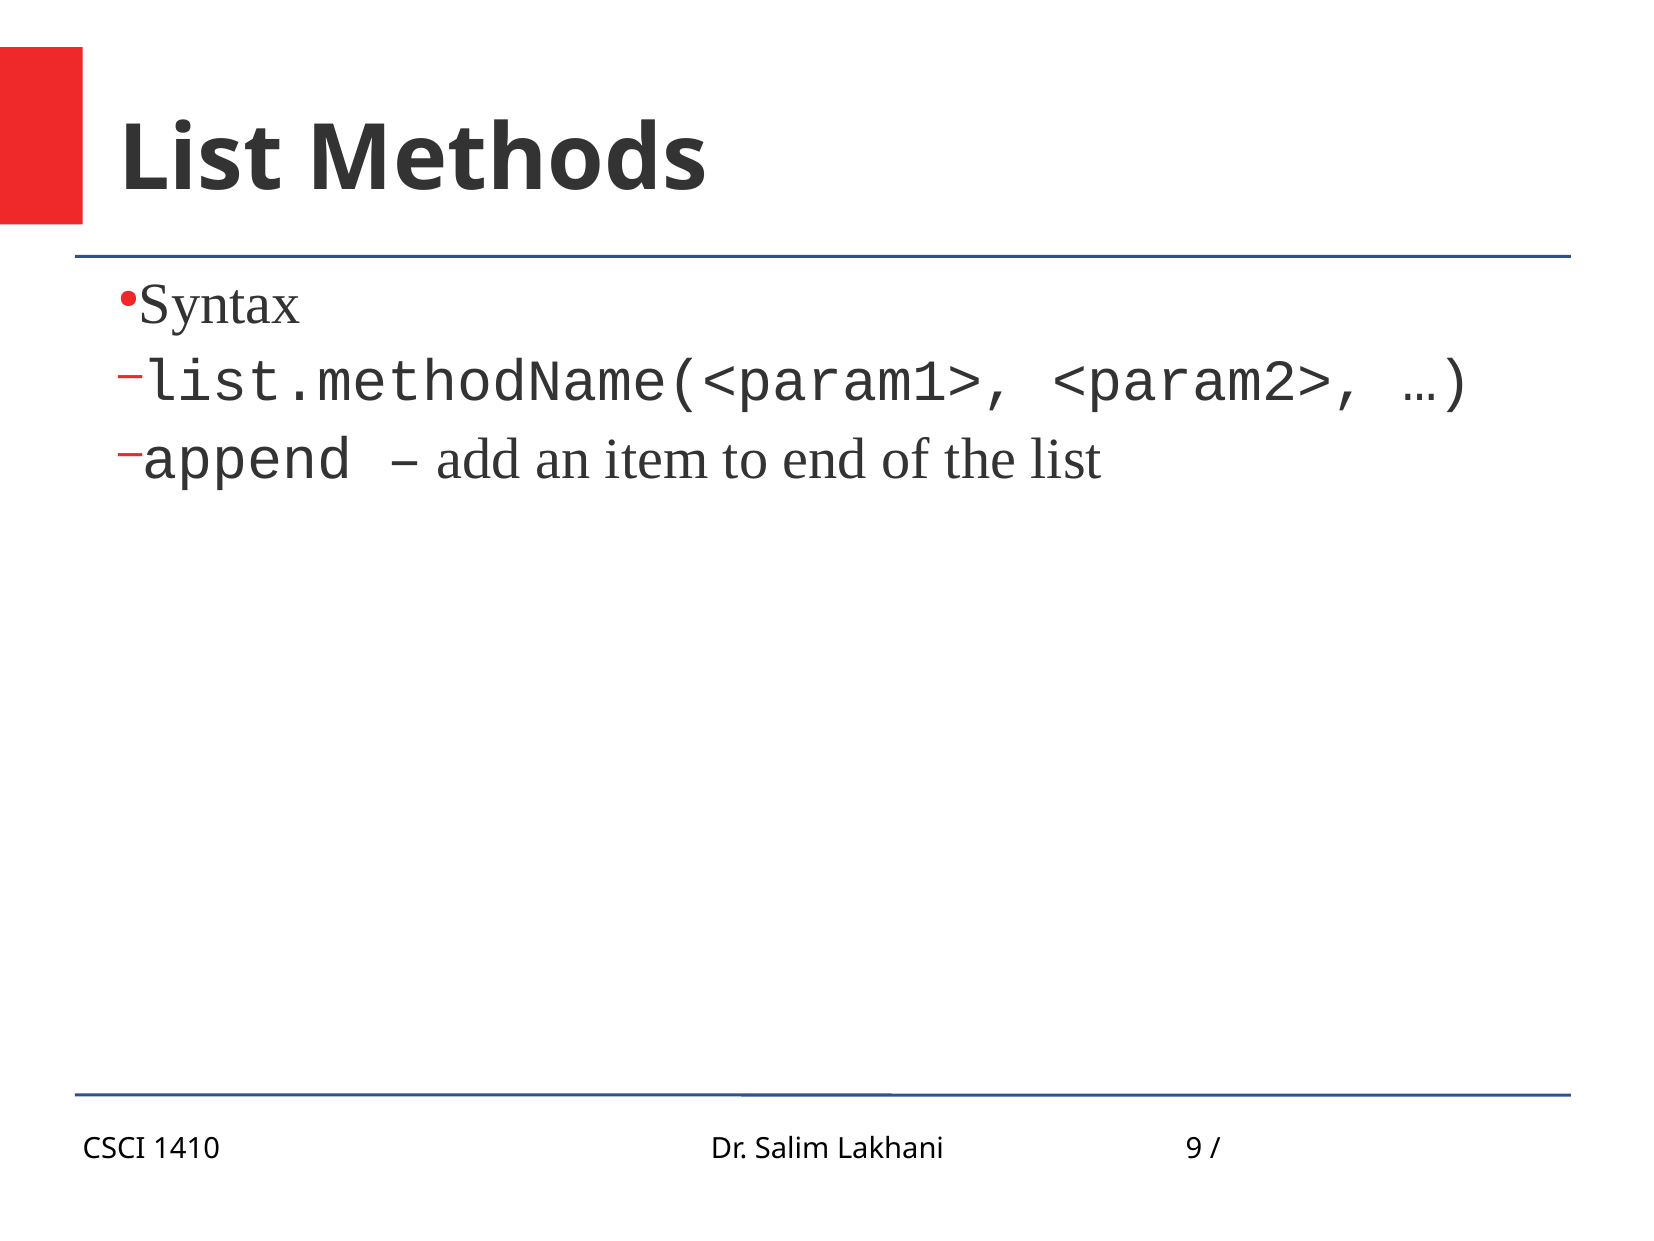

# List Methods
Syntax
list.methodName(<param1>, <param2>, …)
append – add an item to end of the list
CSCI 1410
Dr. Salim Lakhani